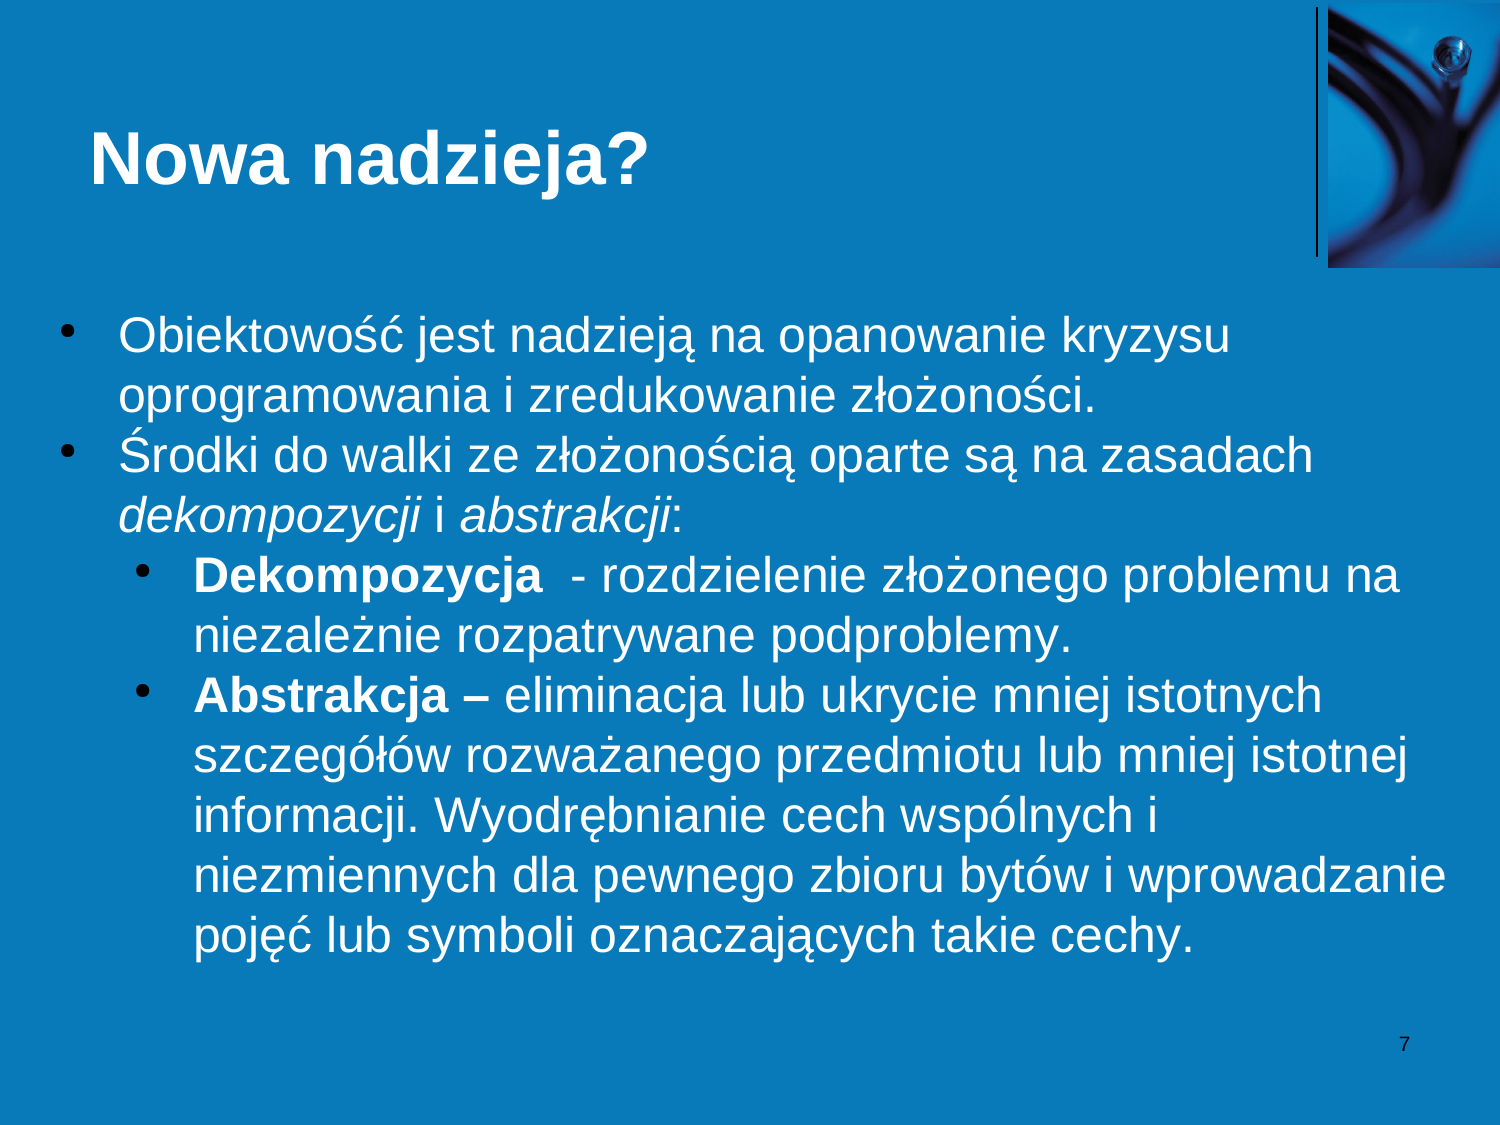

# Nowa nadzieja?
Obiektowość jest nadzieją na opanowanie kryzysu oprogramowania i zredukowanie złożoności.
Środki do walki ze złożonością oparte są na zasadach dekompozycji i abstrakcji:
Dekompozycja - rozdzielenie złożonego problemu na niezależnie rozpatrywane podproblemy.
Abstrakcja – eliminacja lub ukrycie mniej istotnych szczegółów rozważanego przedmiotu lub mniej istotnej informacji. Wyodrębnianie cech wspólnych i niezmiennych dla pewnego zbioru bytów i wprowadzanie pojęć lub symboli oznaczających takie cechy.
7